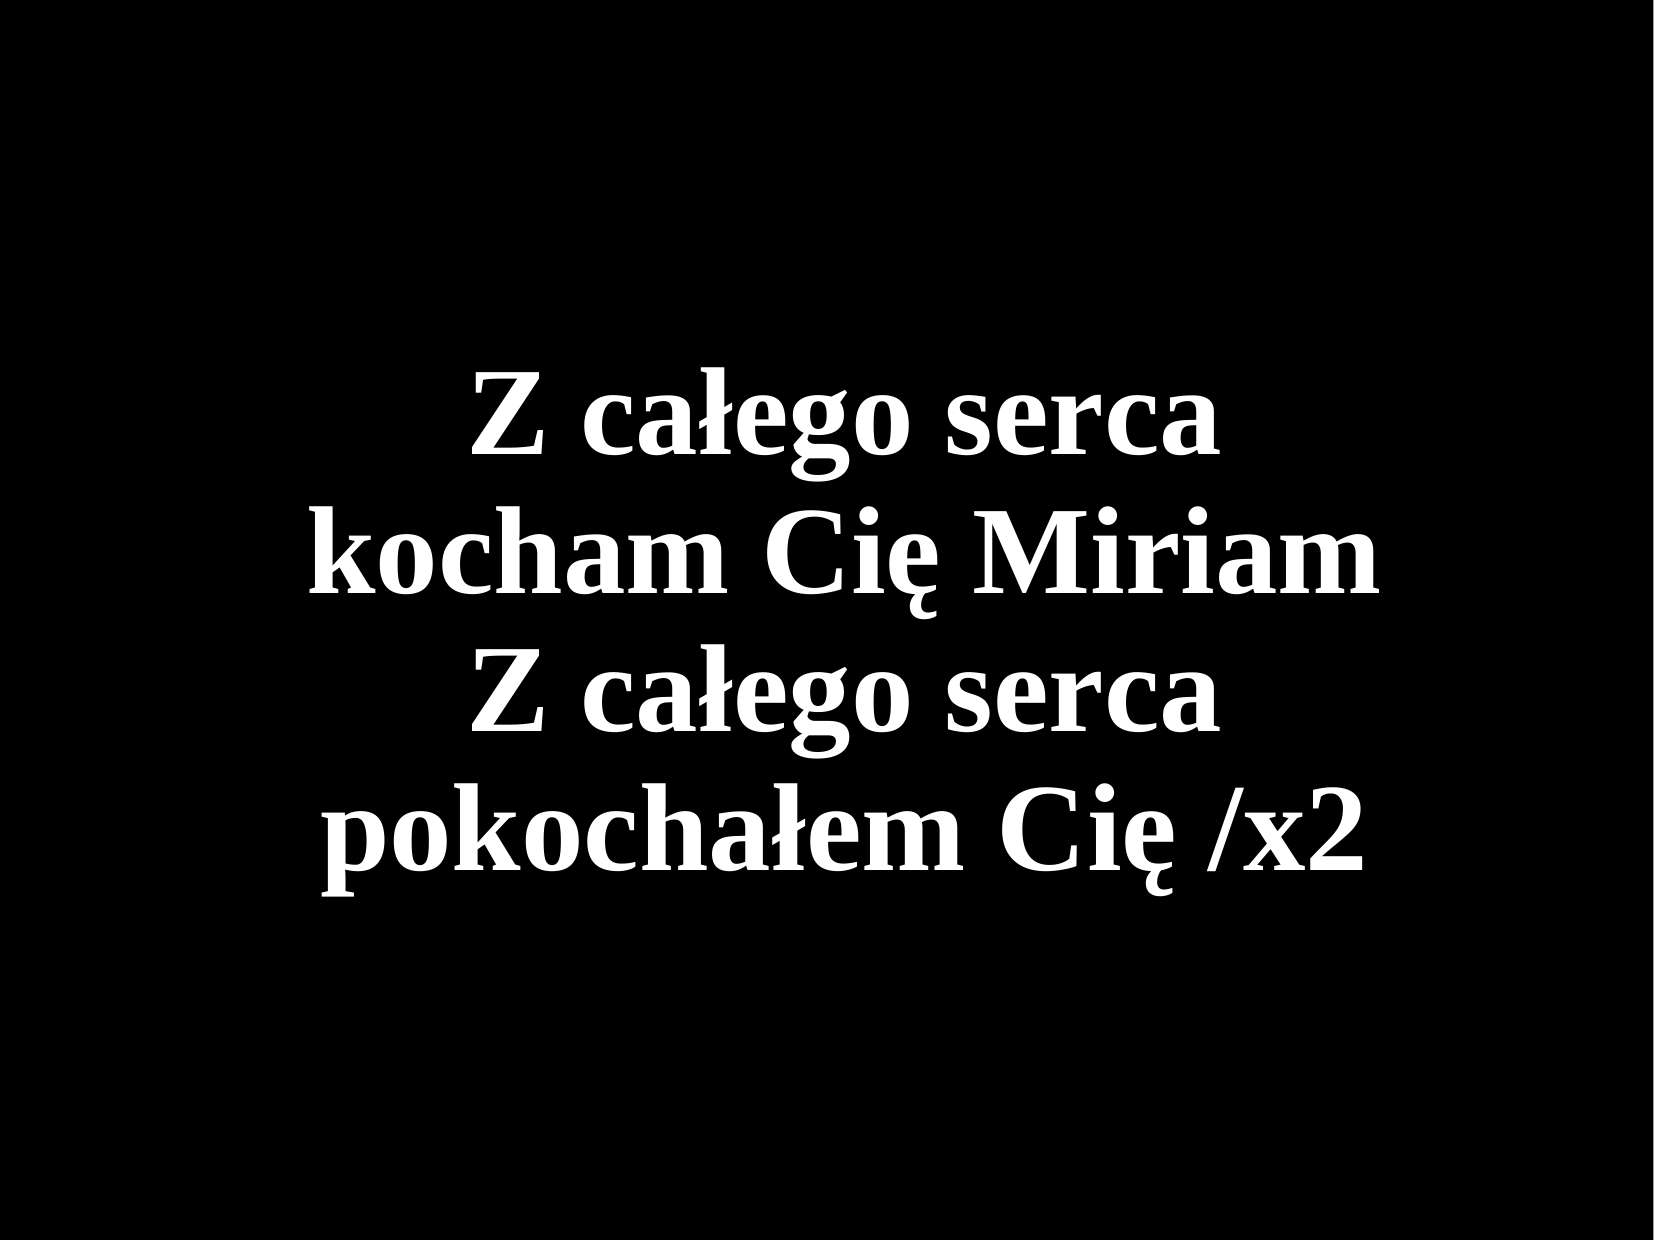

# Z całego serca
kocham Cię Miriam
Z całego serca
pokochałem Cię /x2